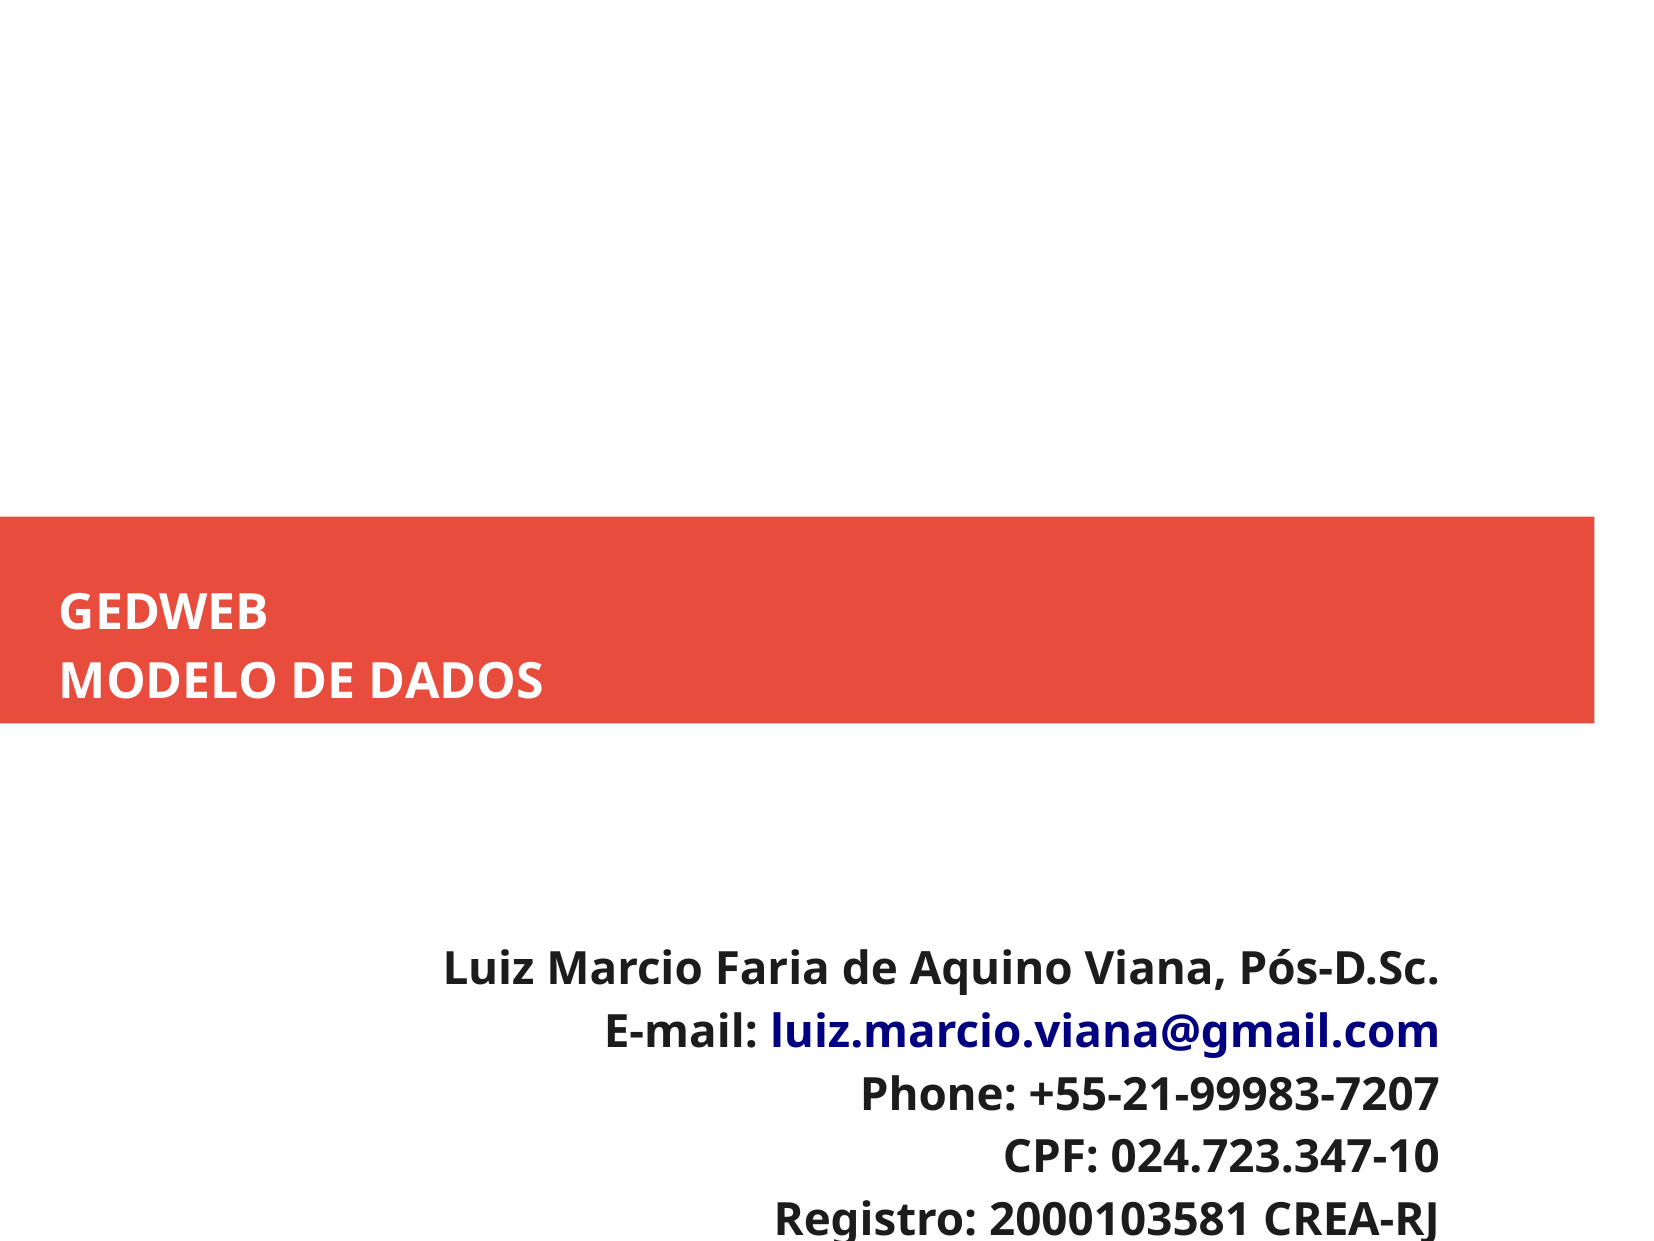

# GEDWEB MODELO DE DADOS
Luiz Marcio Faria de Aquino Viana, Pós-D.Sc.
E-mail: luiz.marcio.viana@gmail.com
Phone: +55-21-99983-7207
CPF: 024.723.347-10
Registro: 2000103581 CREA-RJ